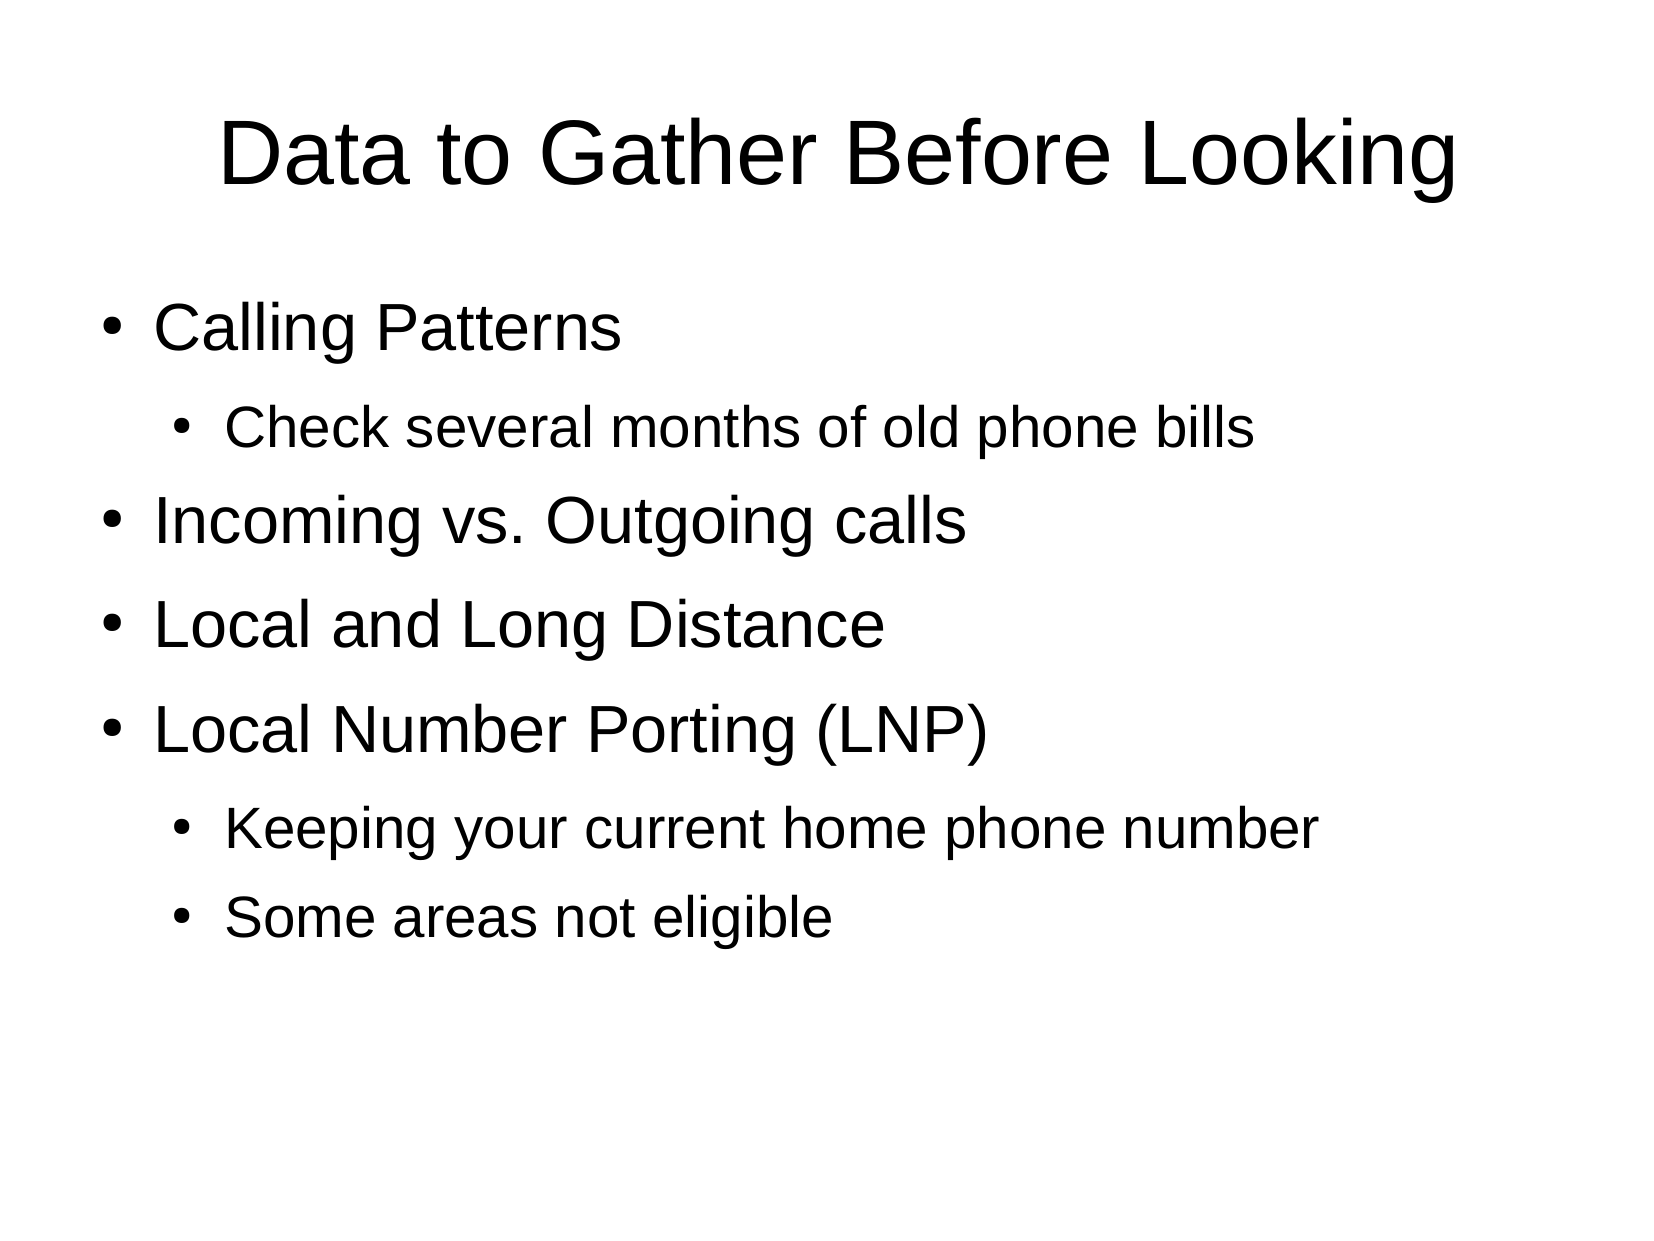

# Data to Gather Before Looking
Calling Patterns
Check several months of old phone bills
Incoming vs. Outgoing calls
Local and Long Distance
Local Number Porting (LNP)
Keeping your current home phone number
Some areas not eligible